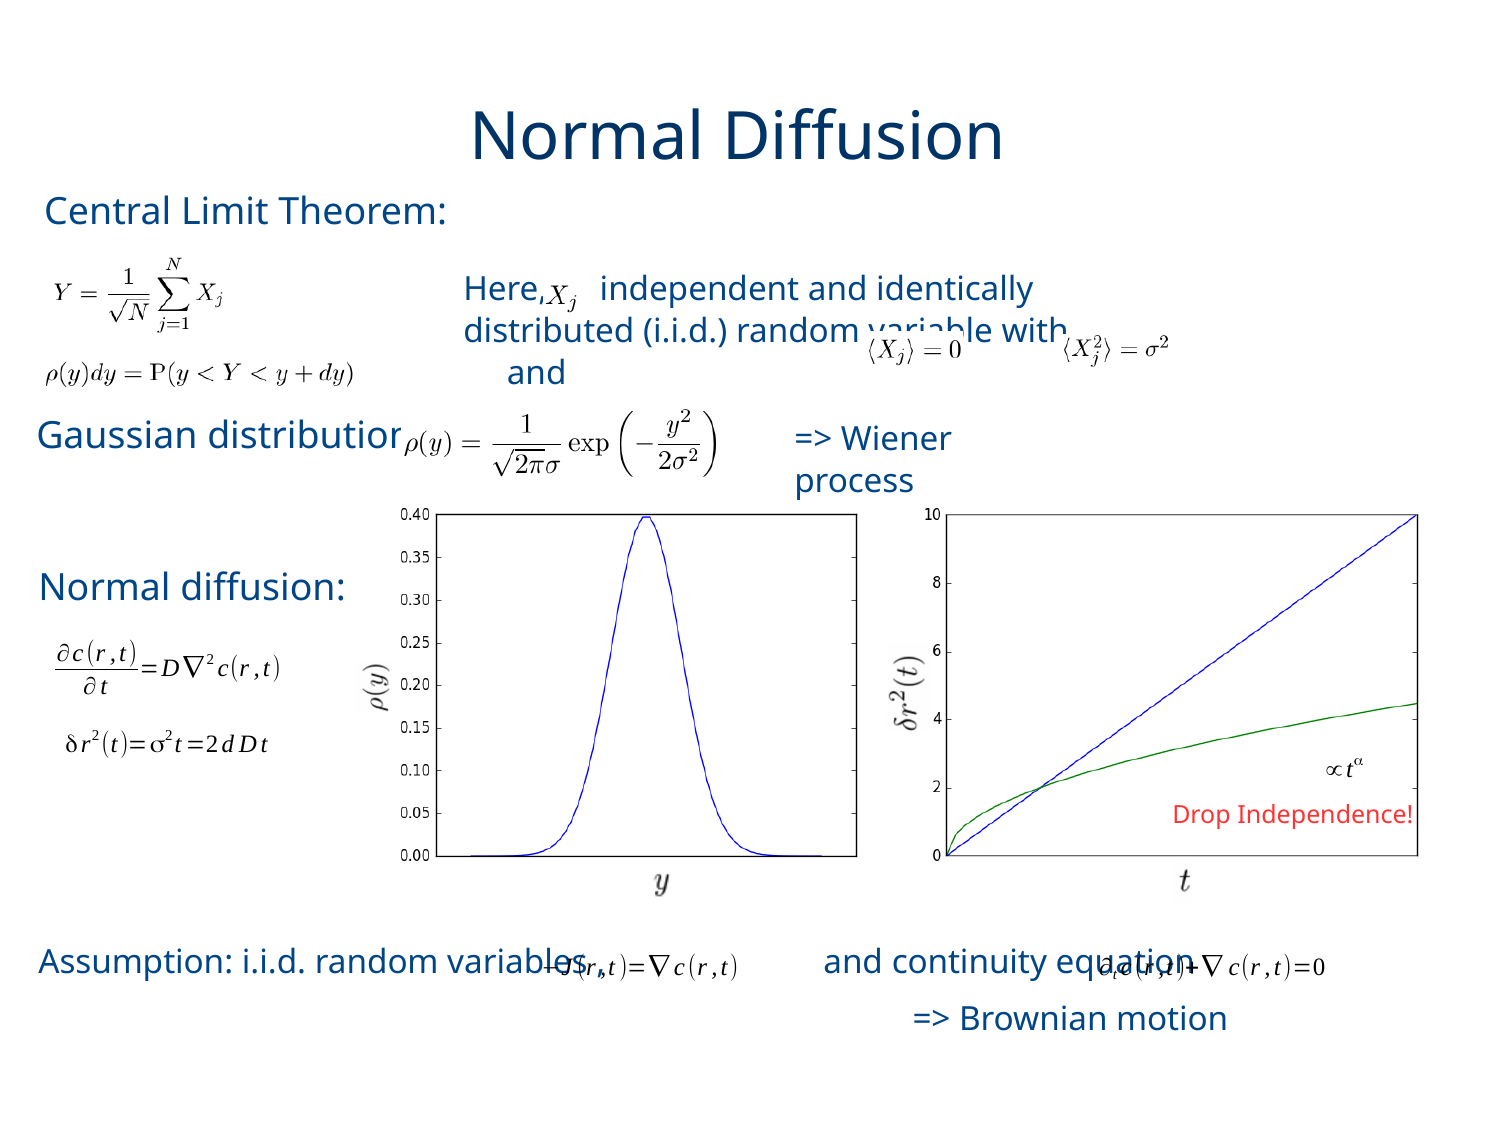

# Normal Diffusion
Central Limit Theorem:
Here, independent and identically distributed (i.i.d.) random variable with and
 Gaussian distribution:
=> Wiener process
Normal diffusion:
Drop Independence!
Assumption: i.i.d. random variables , and continuity equation
=> Brownian motion